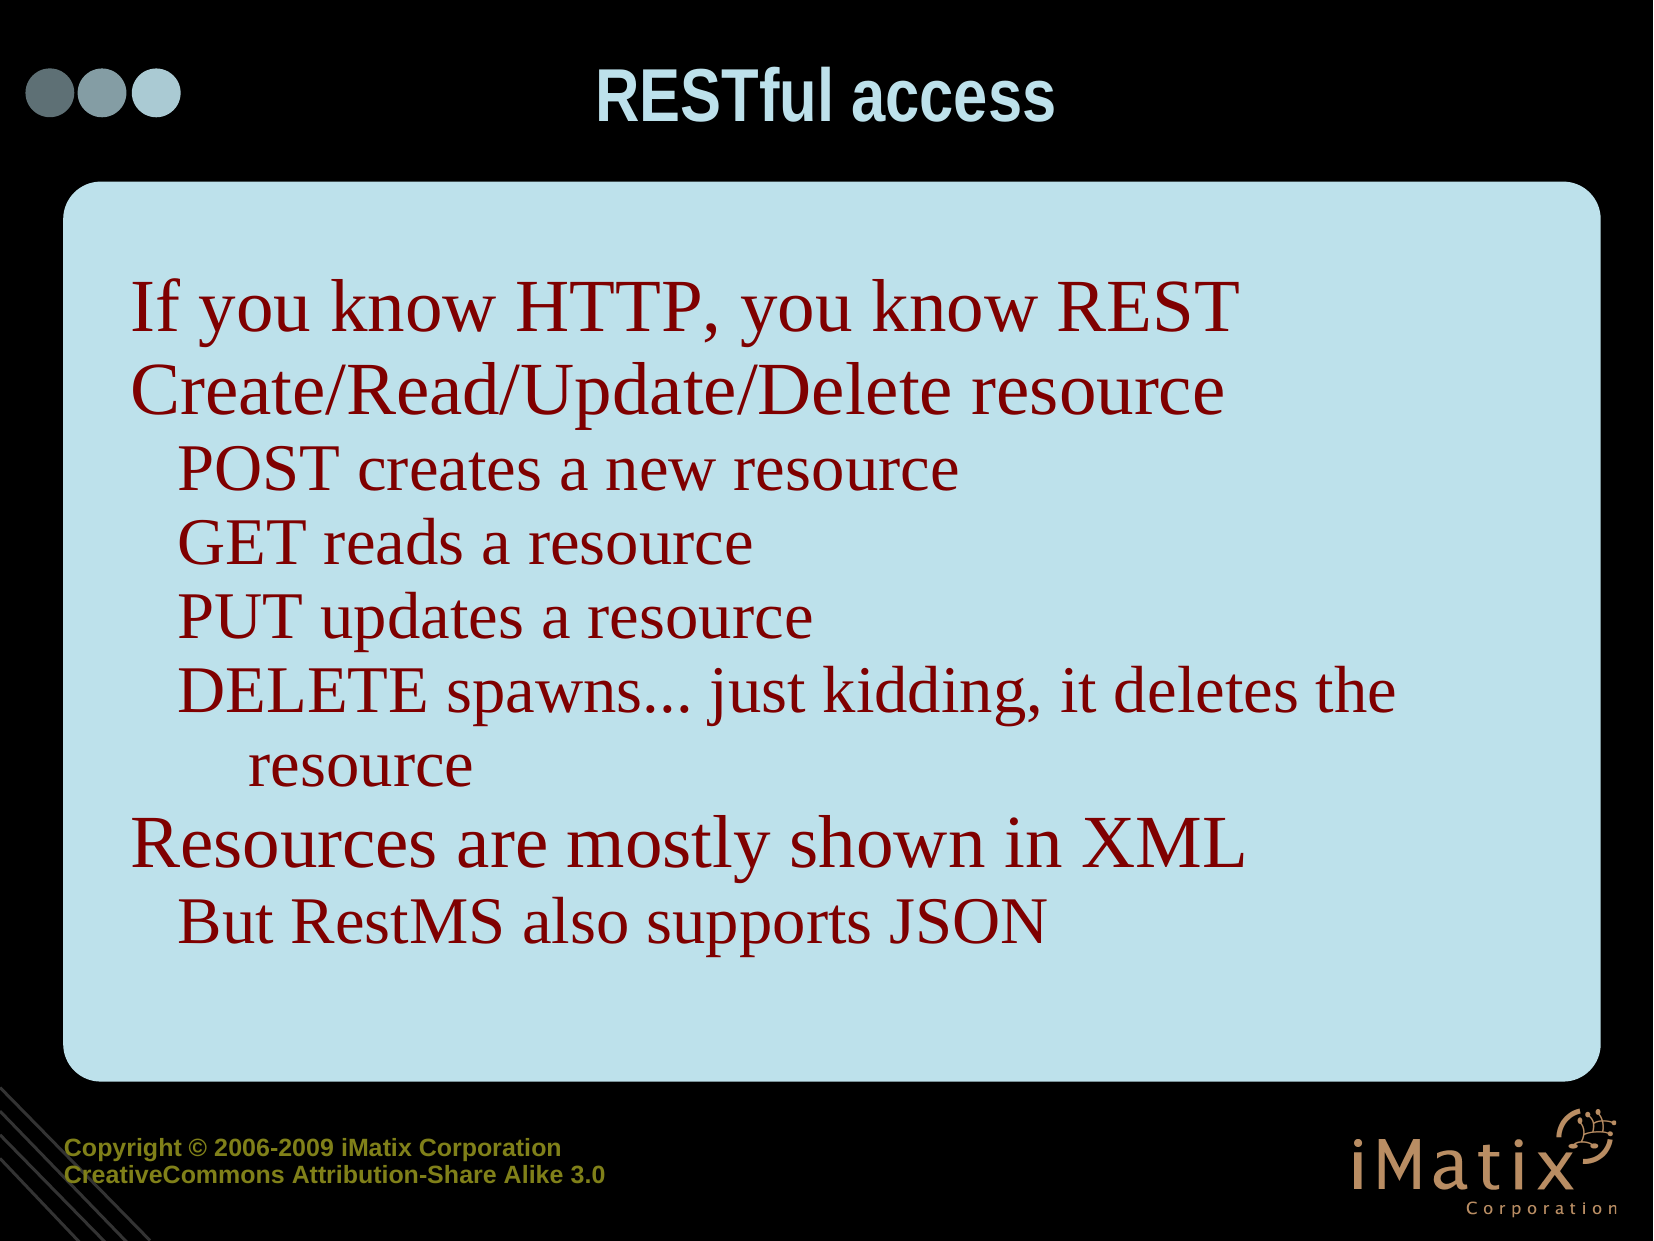

# RESTful access
If you know HTTP, you know REST
Create/Read/Update/Delete resource
POST creates a new resource
GET reads a resource
PUT updates a resource
DELETE spawns... just kidding, it deletes the resource
Resources are mostly shown in XML
But RestMS also supports JSON